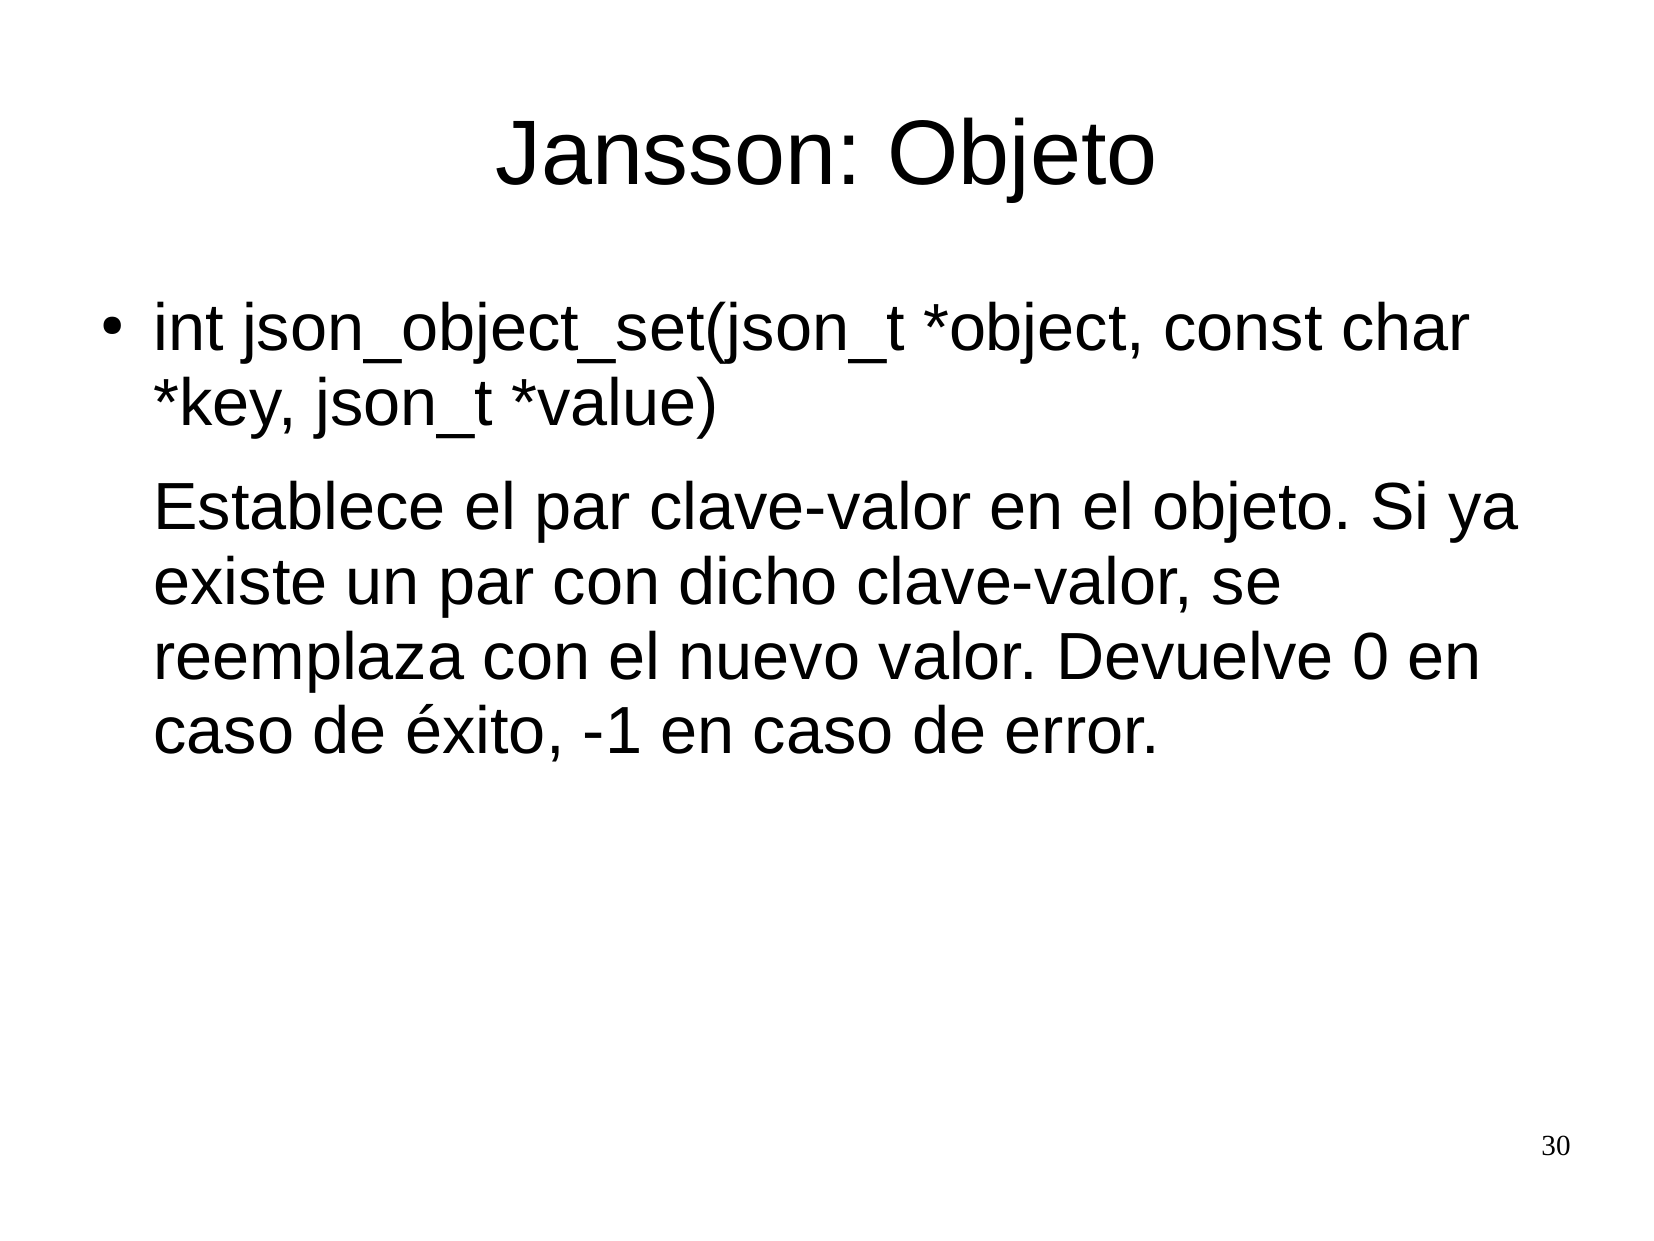

# Jansson: Objeto
int json_object_set(json_t *object, const char *key, json_t *value)
Establece el par clave-valor en el objeto. Si ya existe un par con dicho clave-valor, se reemplaza con el nuevo valor. Devuelve 0 en caso de éxito, -1 en caso de error.
30